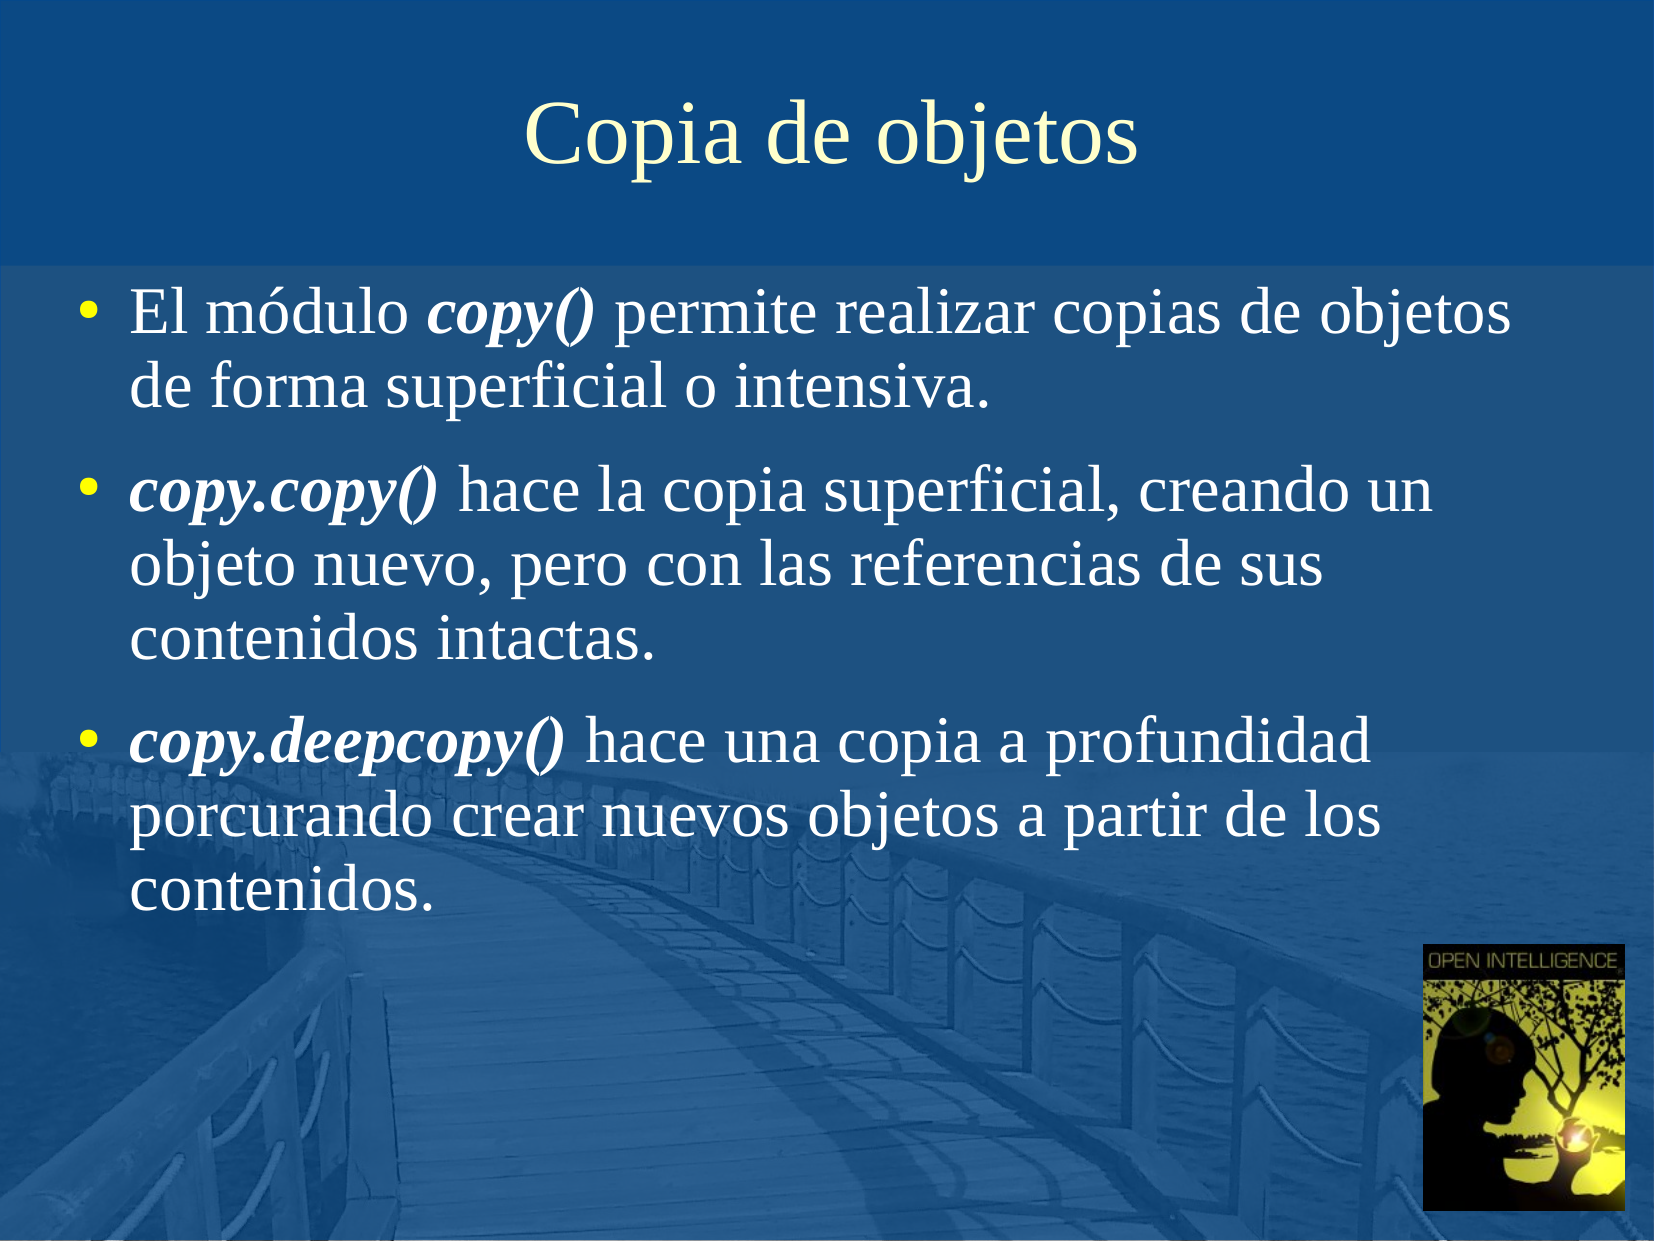

# Copia de objetos
El módulo copy() permite realizar copias de objetos de forma superficial o intensiva.
copy.copy() hace la copia superficial, creando un objeto nuevo, pero con las referencias de sus contenidos intactas.
copy.deepcopy() hace una copia a profundidad porcurando crear nuevos objetos a partir de los contenidos.